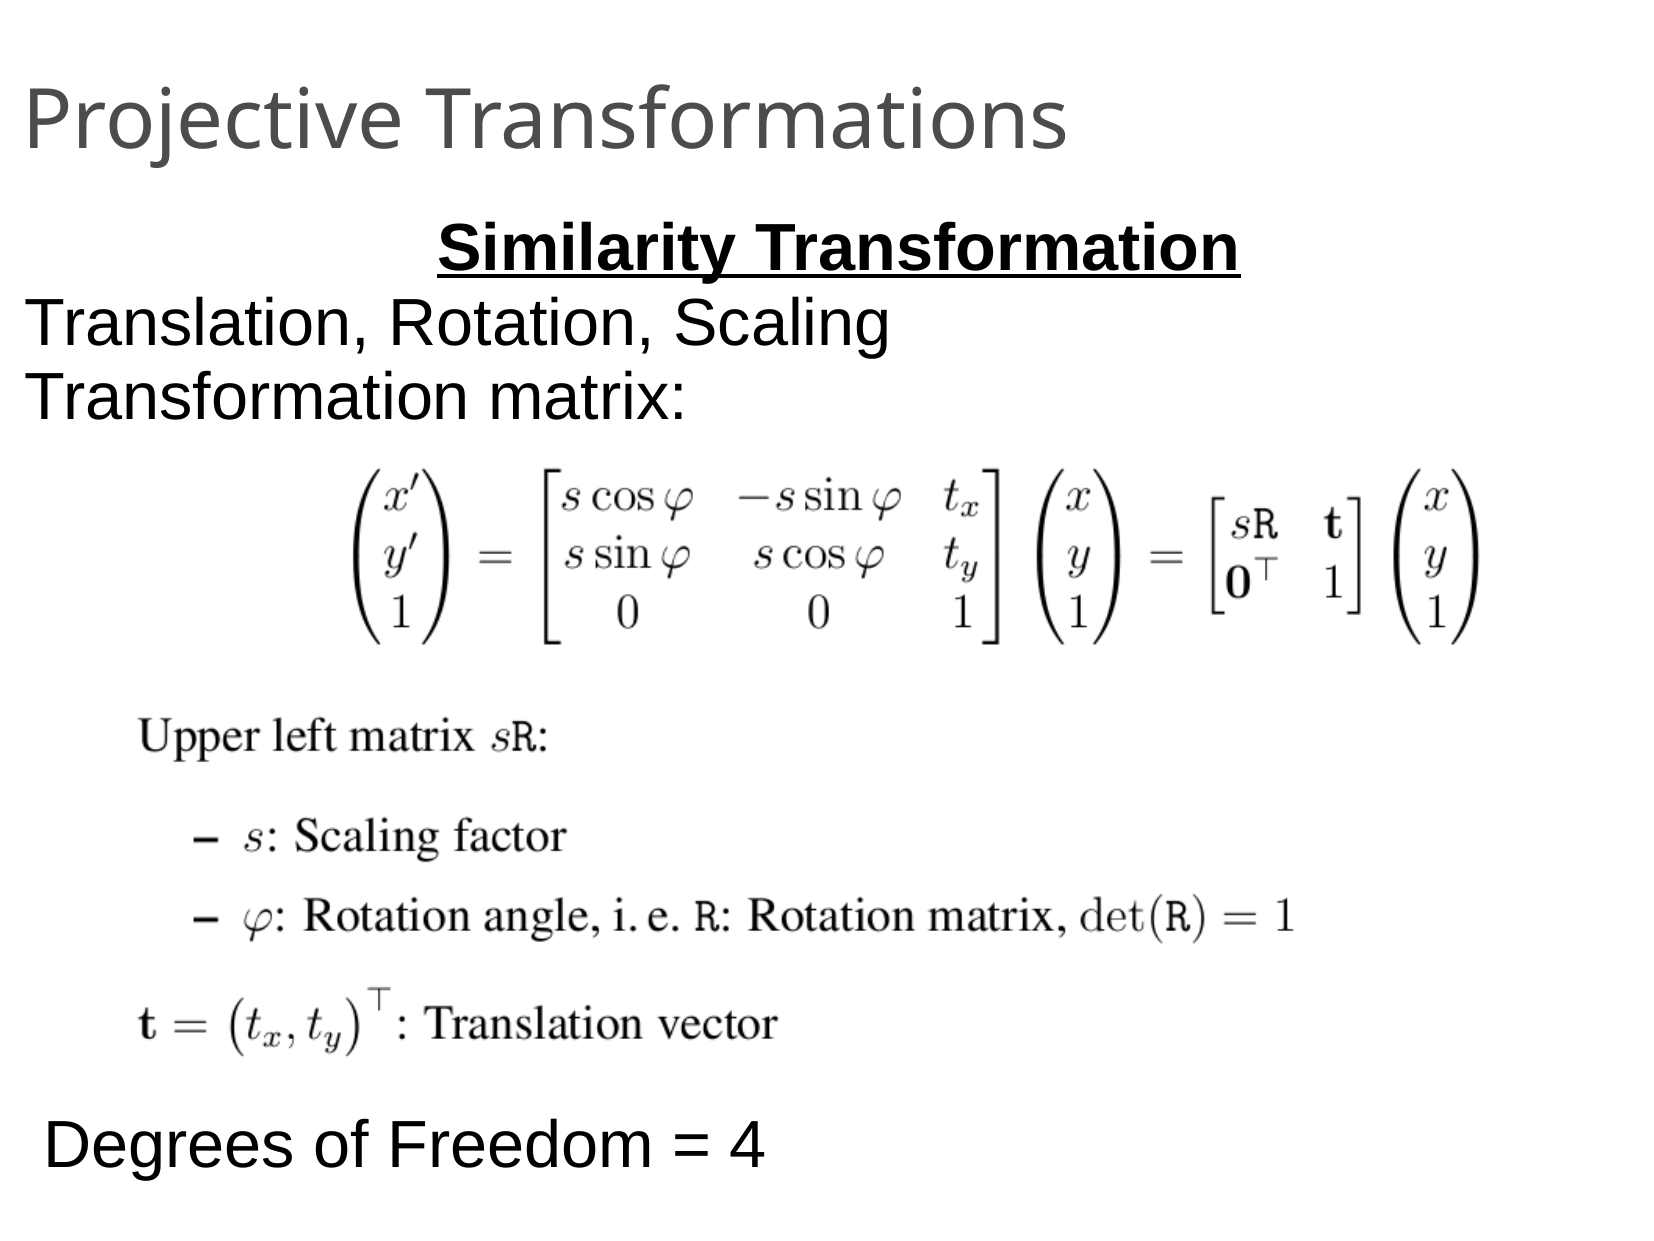

# Projective Transformations
Similarity Transformation
Translation, Rotation, Scaling
Transformation matrix:
 Degrees of Freedom = 4